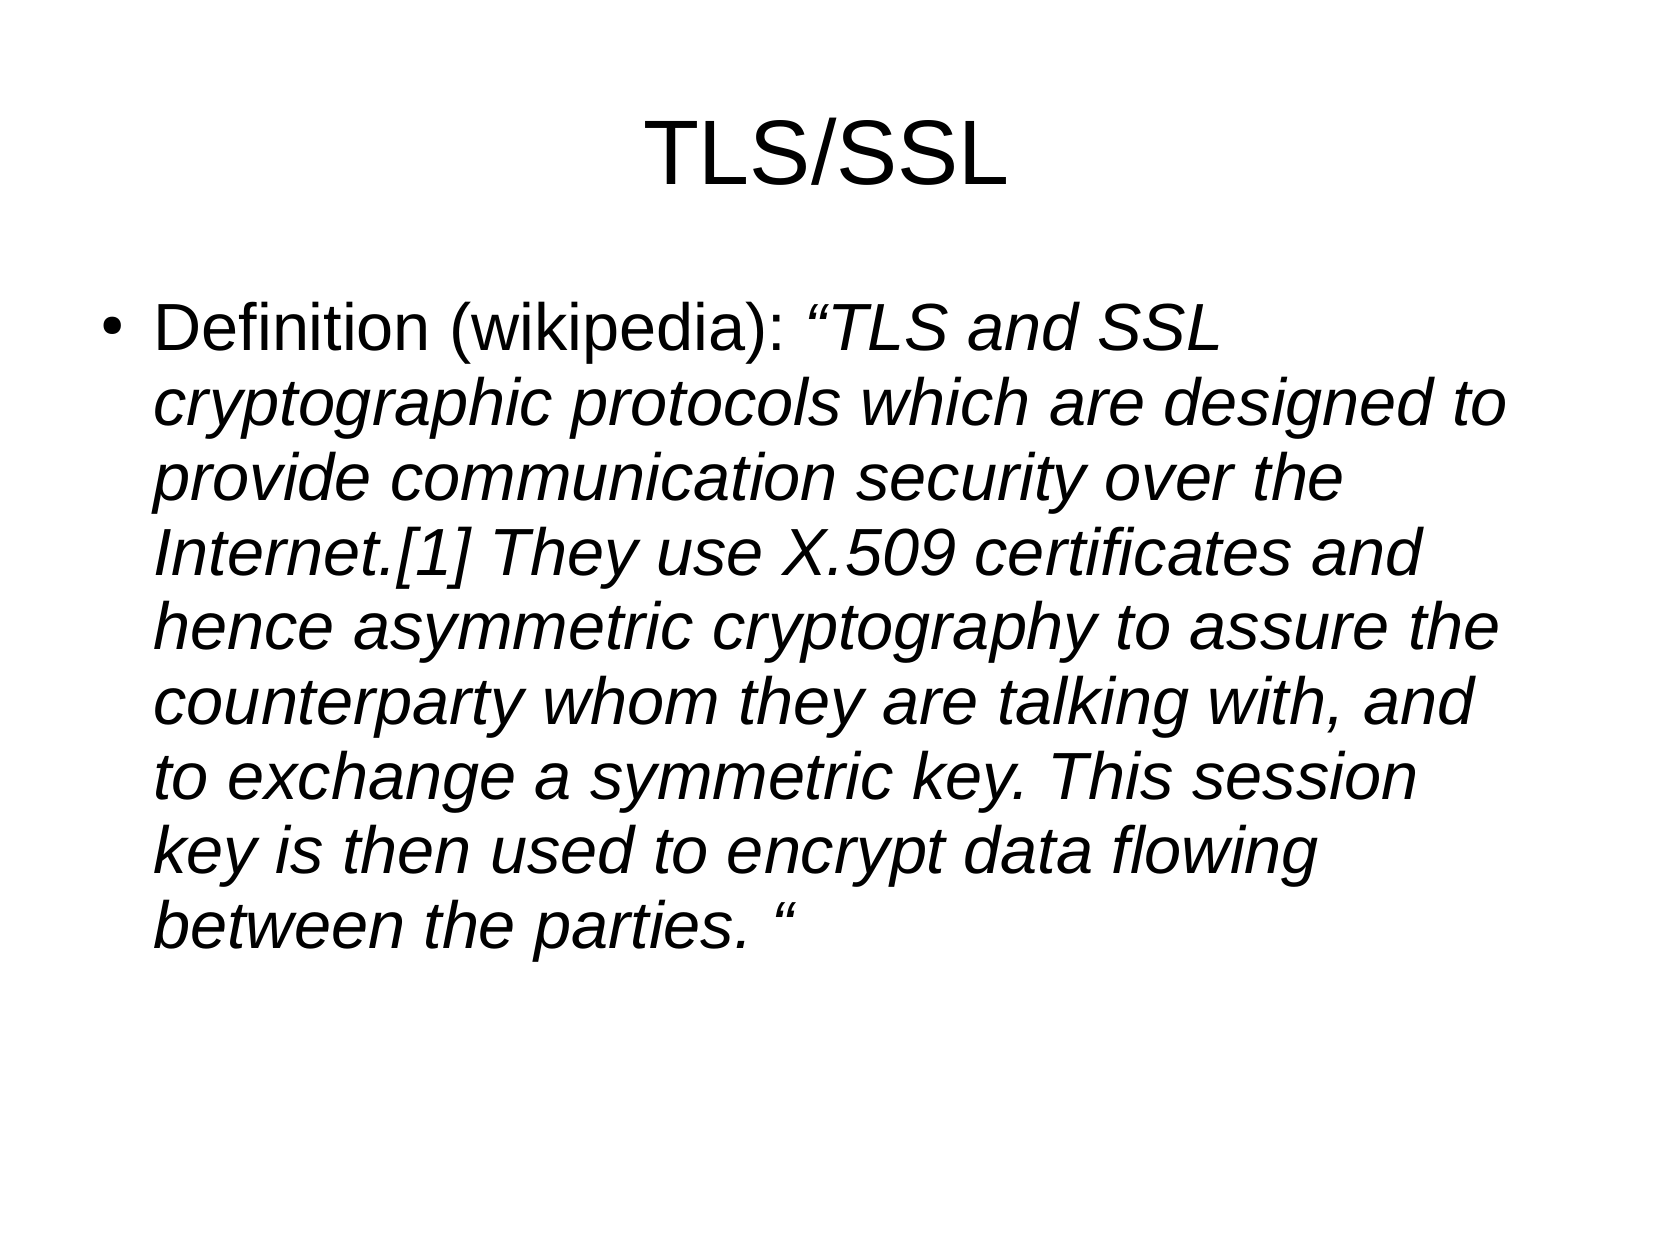

# TLS/SSL
Definition (wikipedia): “TLS and SSL cryptographic protocols which are designed to provide communication security over the Internet.[1] They use X.509 certificates and hence asymmetric cryptography to assure the counterparty whom they are talking with, and to exchange a symmetric key. This session key is then used to encrypt data flowing between the parties. “